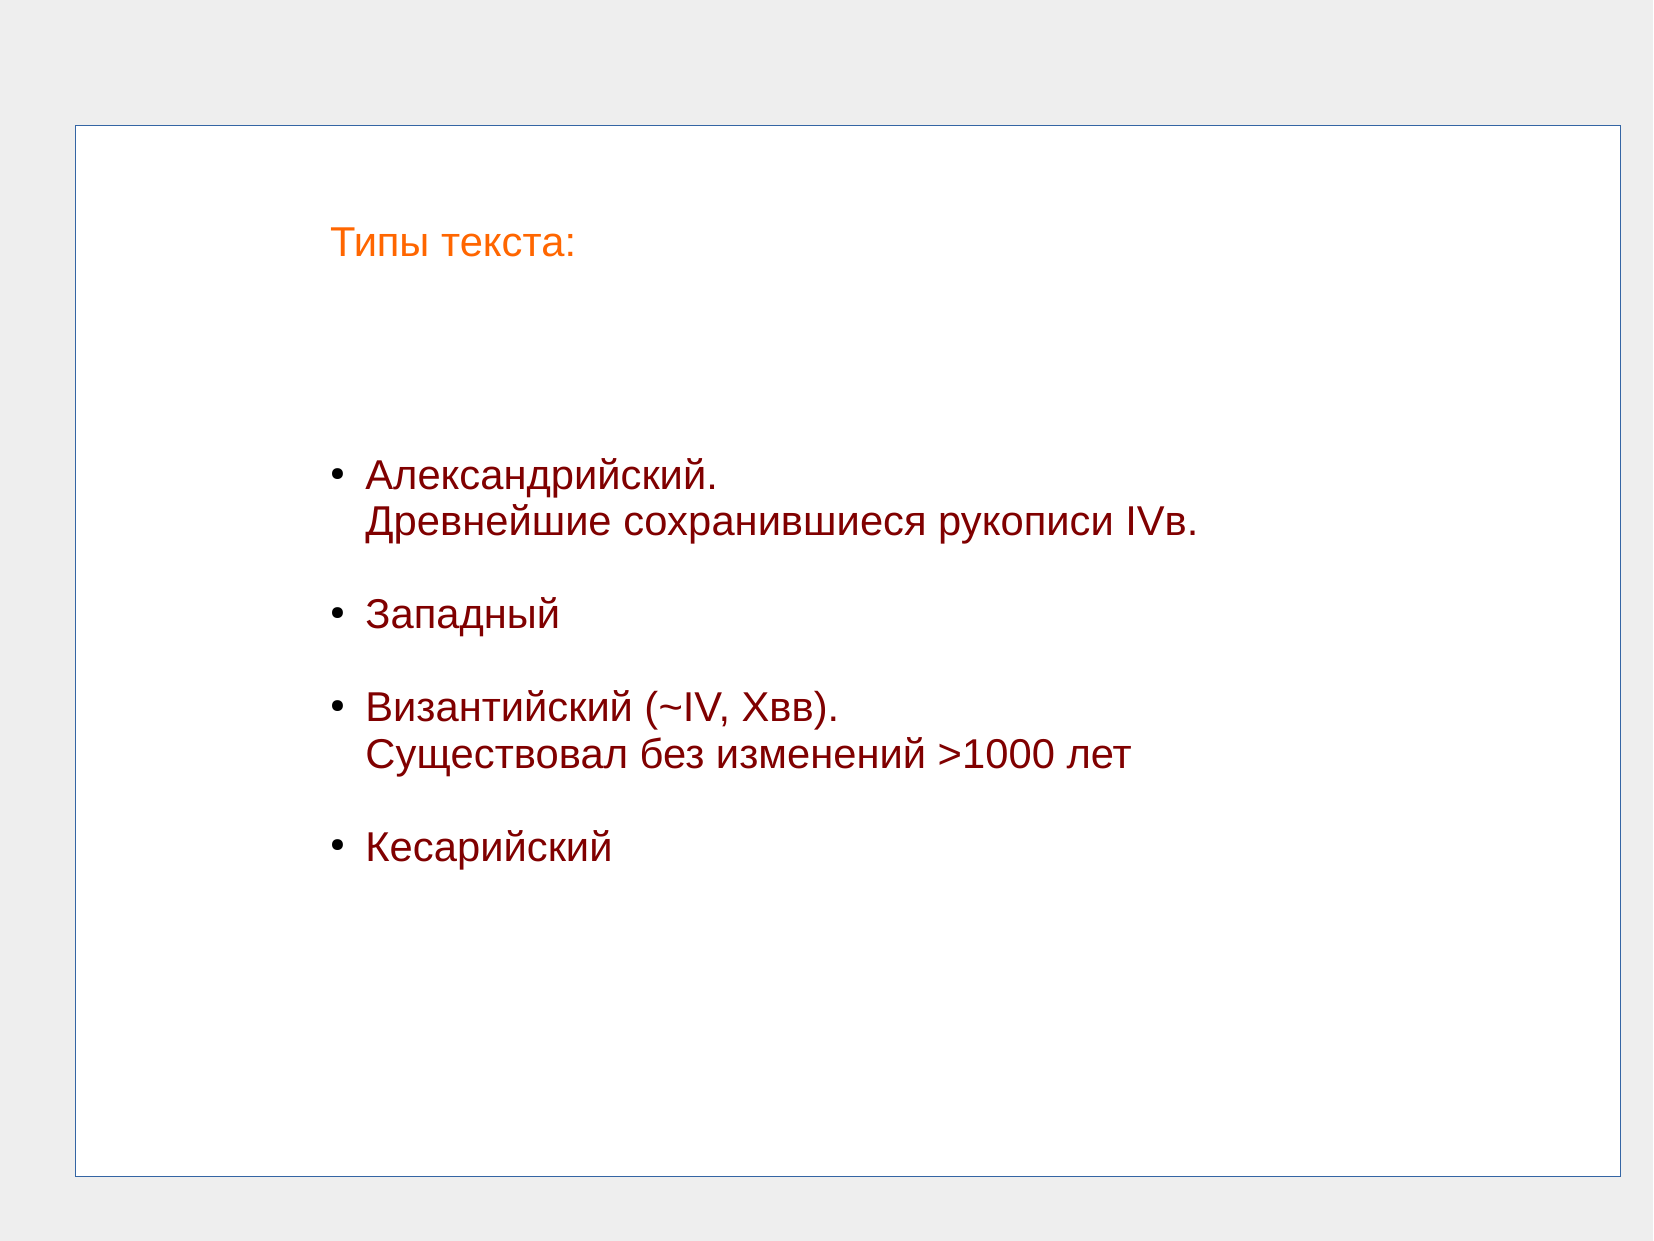

# Типы текста:
Александрийский.
Древнейшие сохранившиеся рукописи IVв.
Западный
Византийский (~IV, Xвв).
Существовал без изменений >1000 лет
Кесарийский